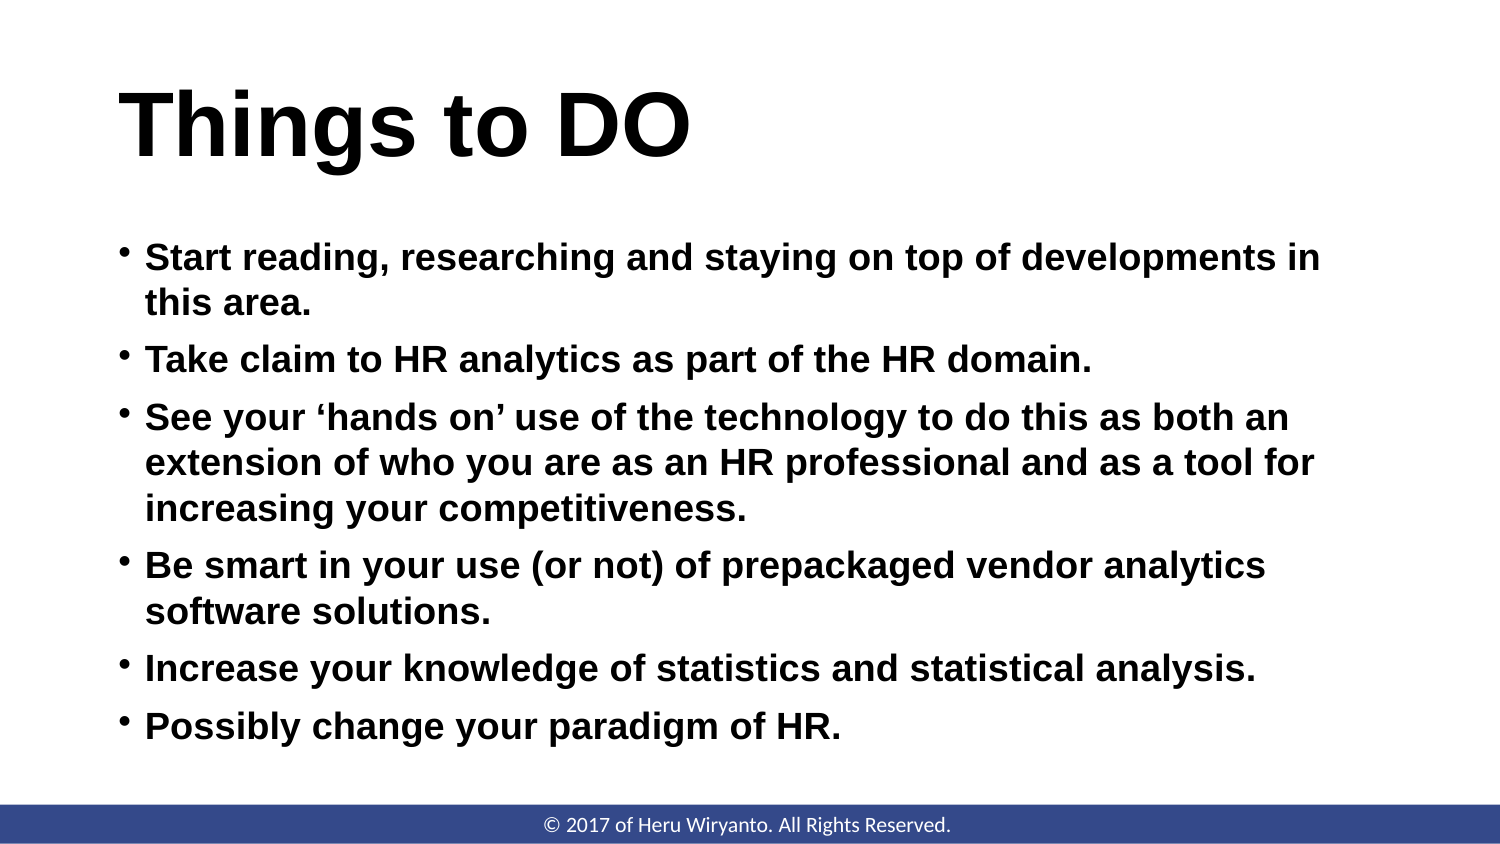

# Things to DO
Start reading, researching and staying on top of developments in this area.
Take claim to HR analytics as part of the HR domain.
See your ‘hands on’ use of the technology to do this as both an extension of who you are as an HR professional and as a tool for increasing your competitiveness.
Be smart in your use (or not) of prepackaged vendor analytics software solutions.
Increase your knowledge of statistics and statistical analysis.
Possibly change your paradigm of HR.